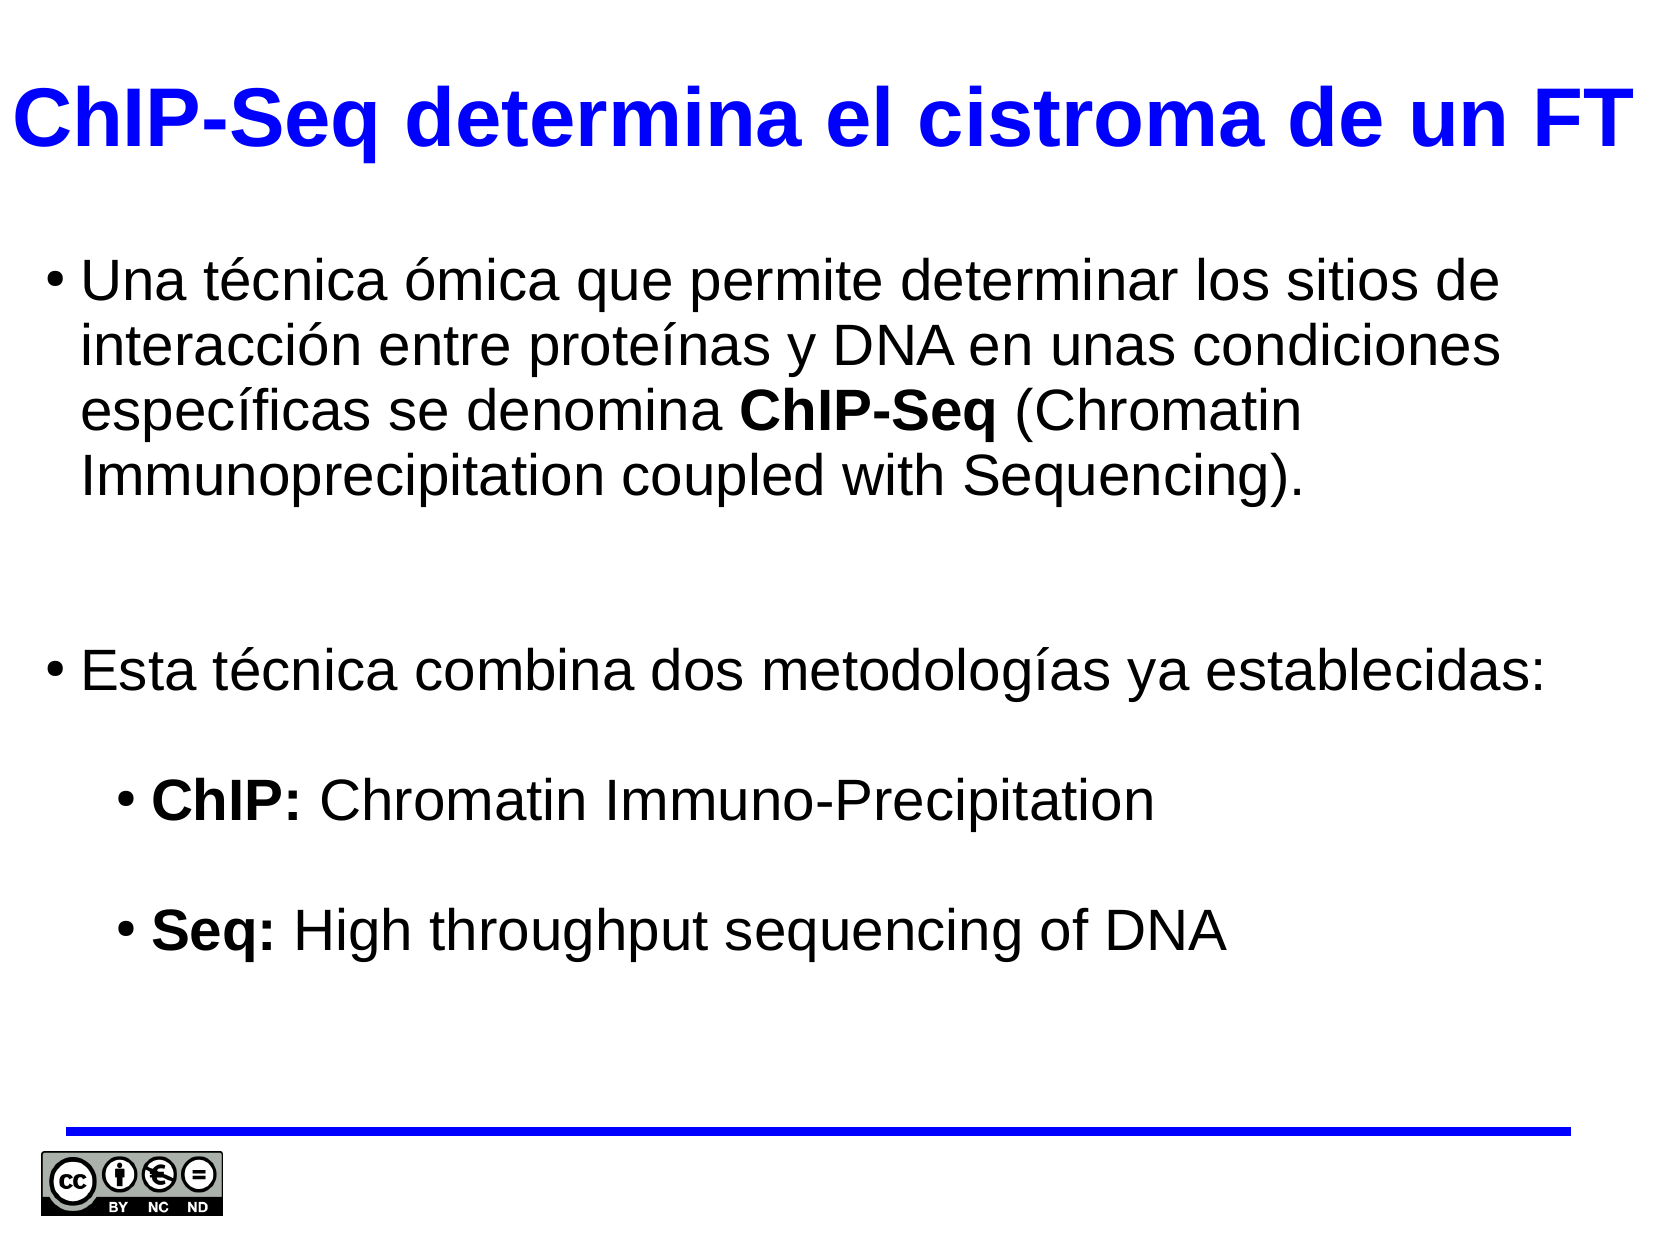

# ChIP-Seq determina el cistroma de un FT
Una técnica ómica que permite determinar los sitios de interacción entre proteínas y DNA en unas condiciones específicas se denomina ChIP-Seq (Chromatin Immunoprecipitation coupled with Sequencing).
Esta técnica combina dos metodologías ya establecidas:
ChIP: Chromatin Immuno-Precipitation
Seq: High throughput sequencing of DNA